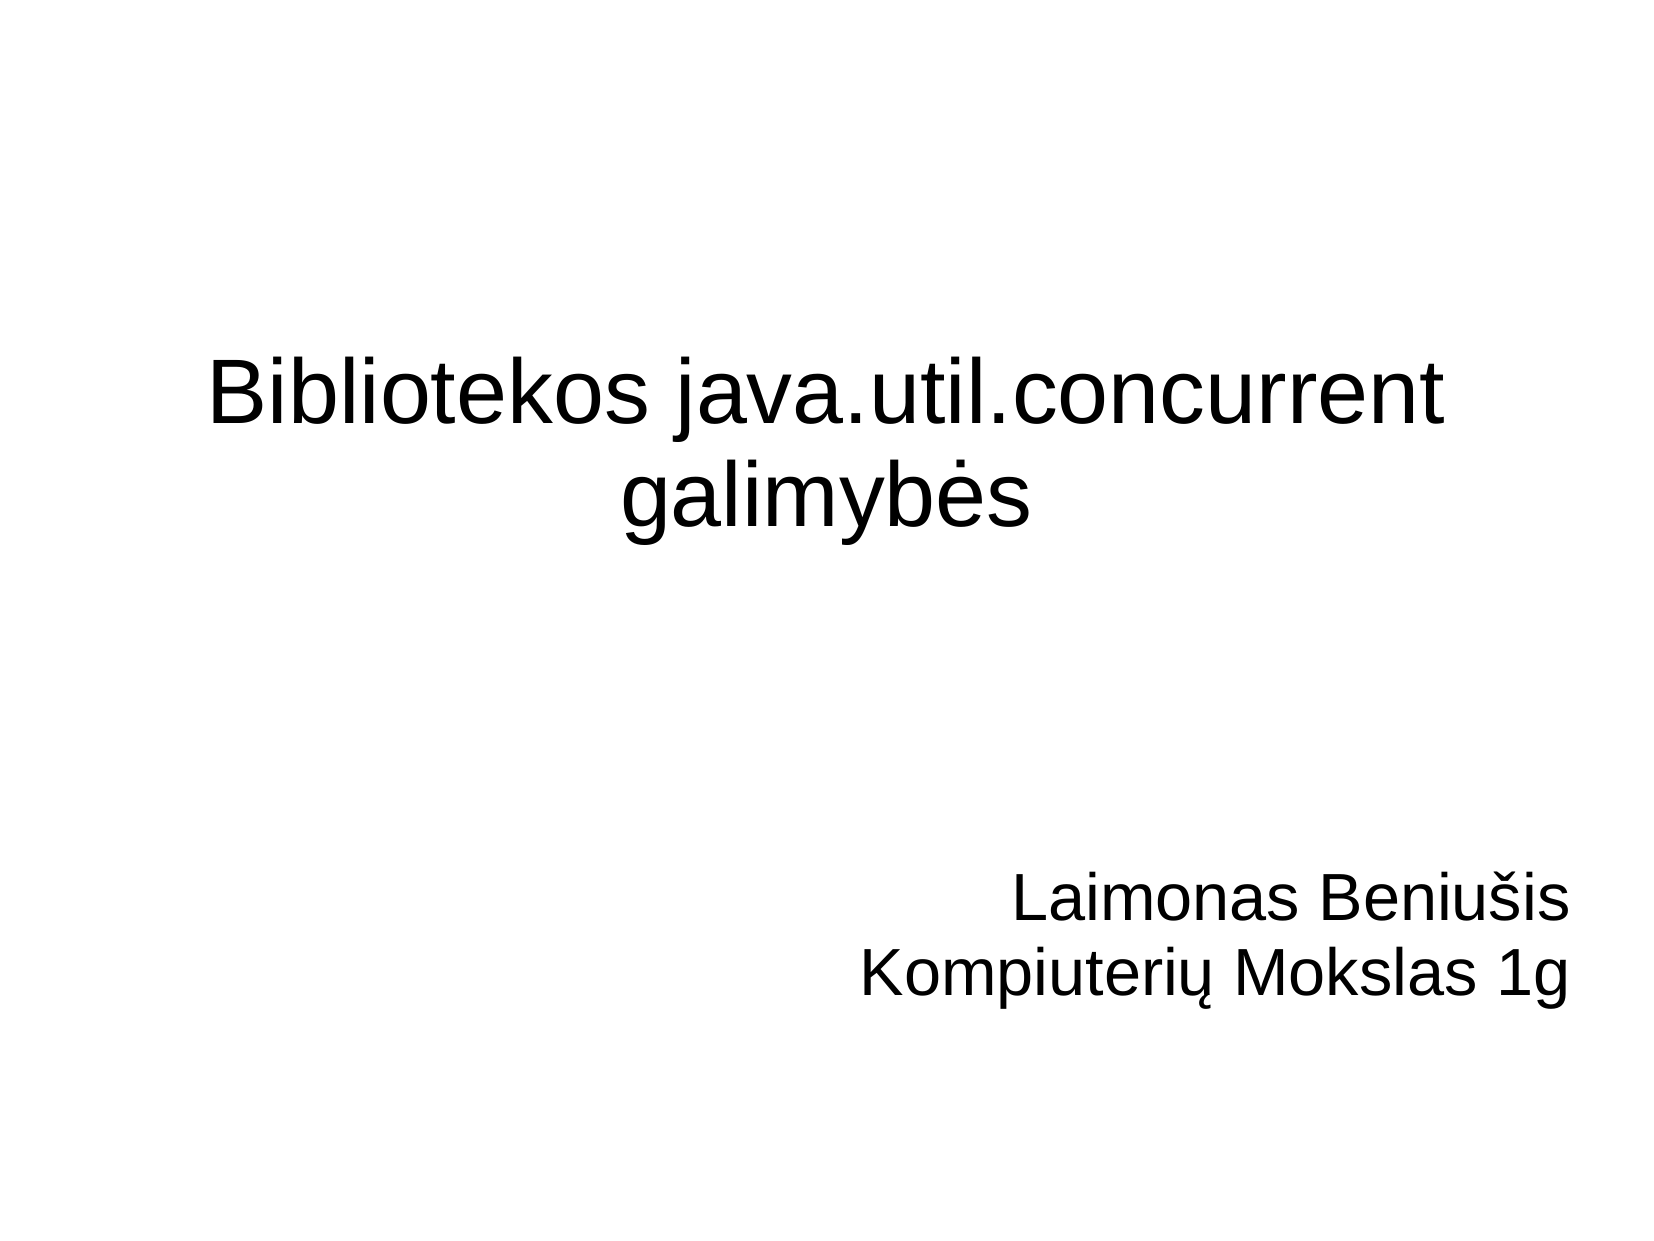

# Bibliotekos java.util.concurrent galimybės
Laimonas Beniušis
 Kompiuterių Mokslas 1g